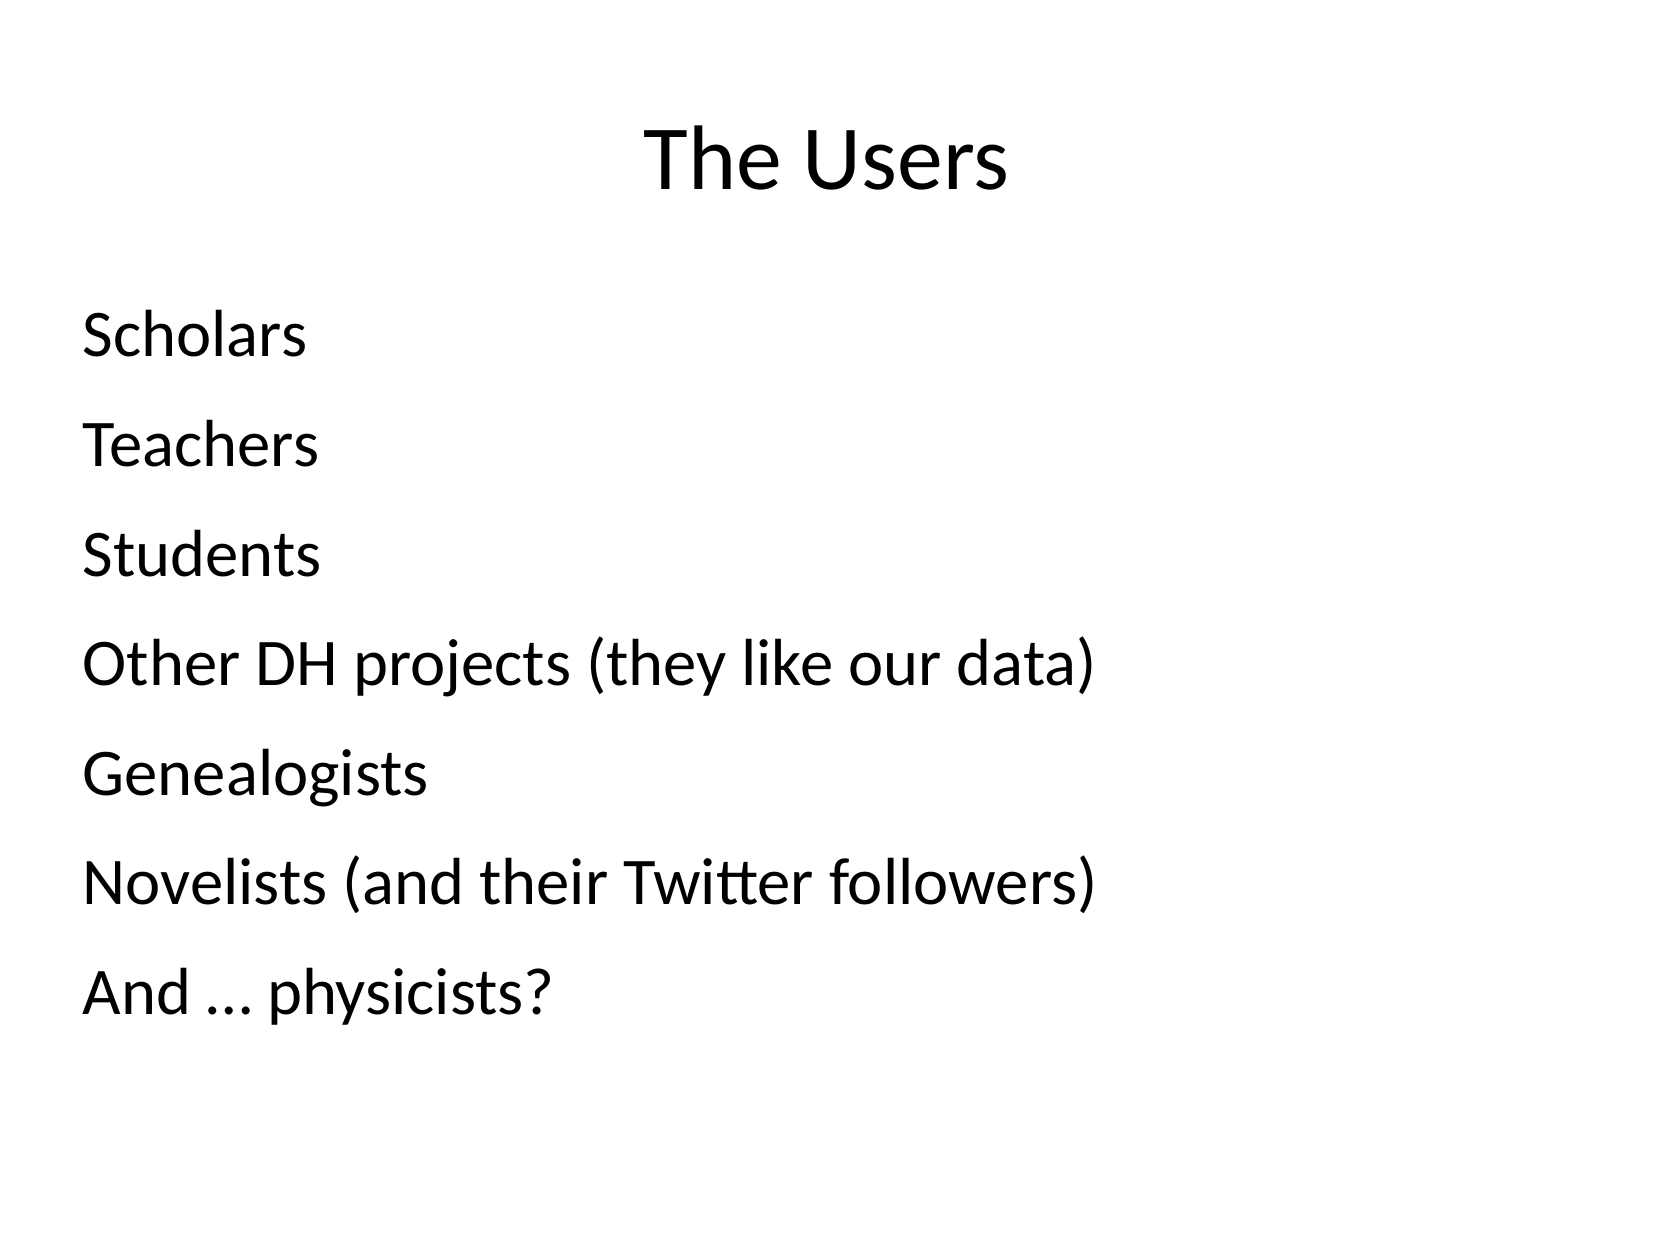

# The Users
Scholars
Teachers
Students
Other DH projects (they like our data)
Genealogists
Novelists (and their Twitter followers)
And … physicists?